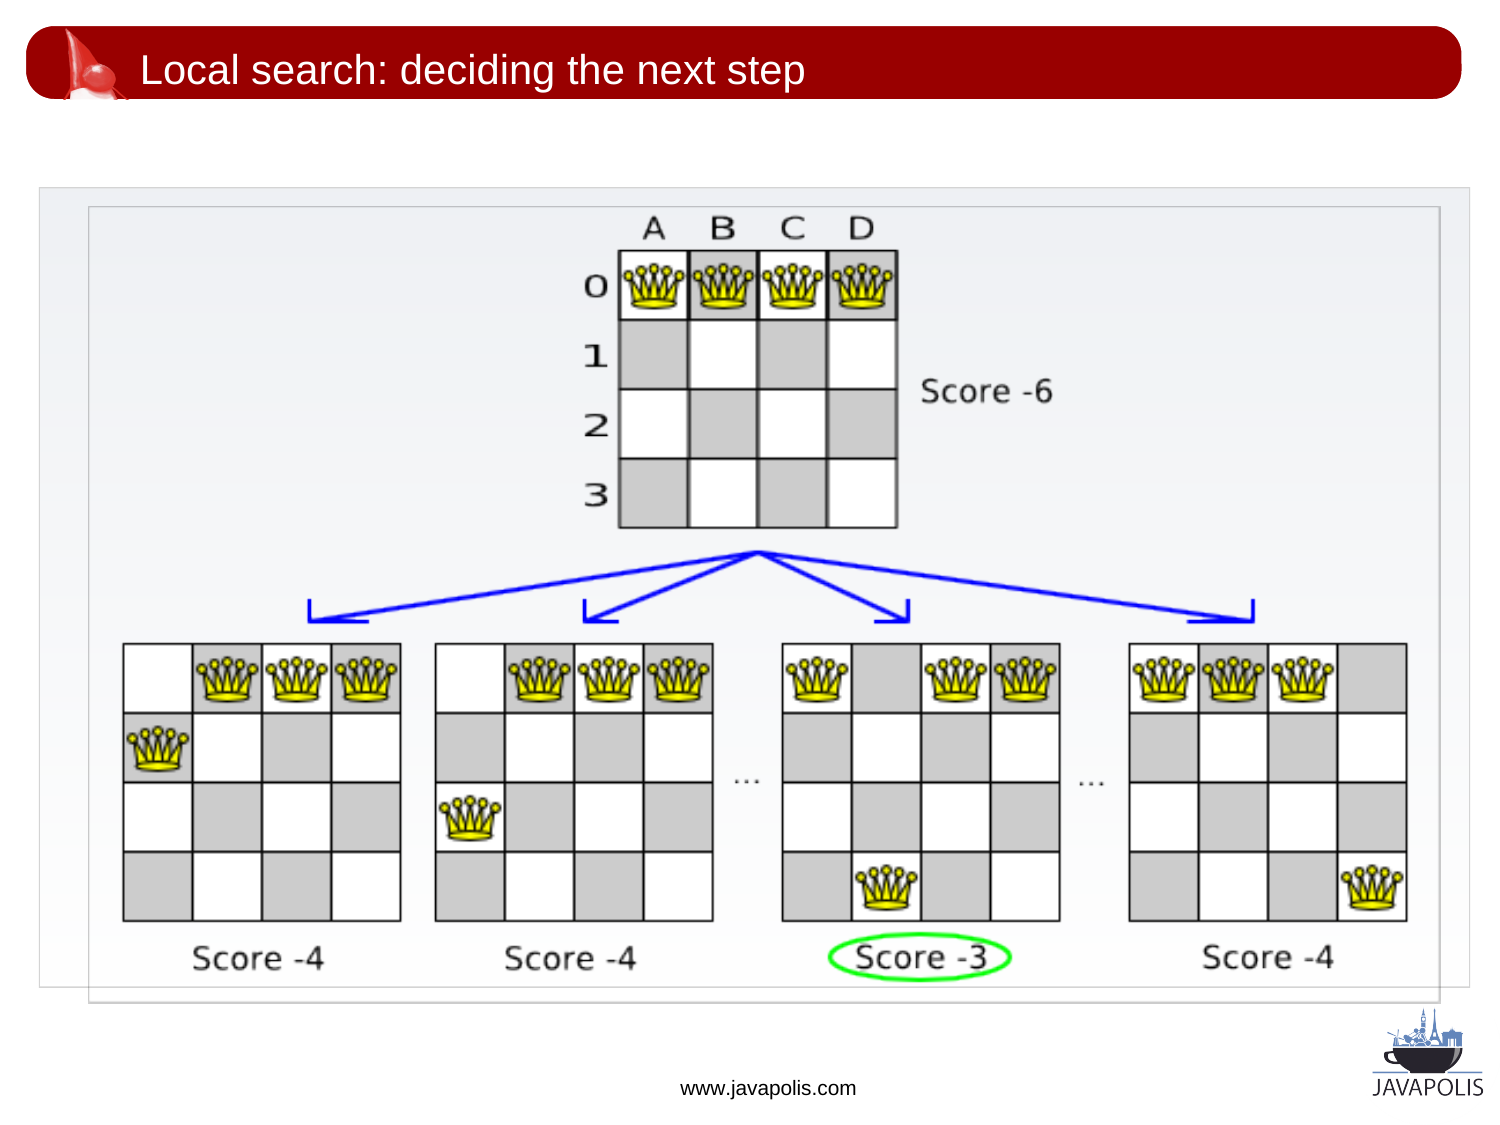

# Local search: deciding the next step